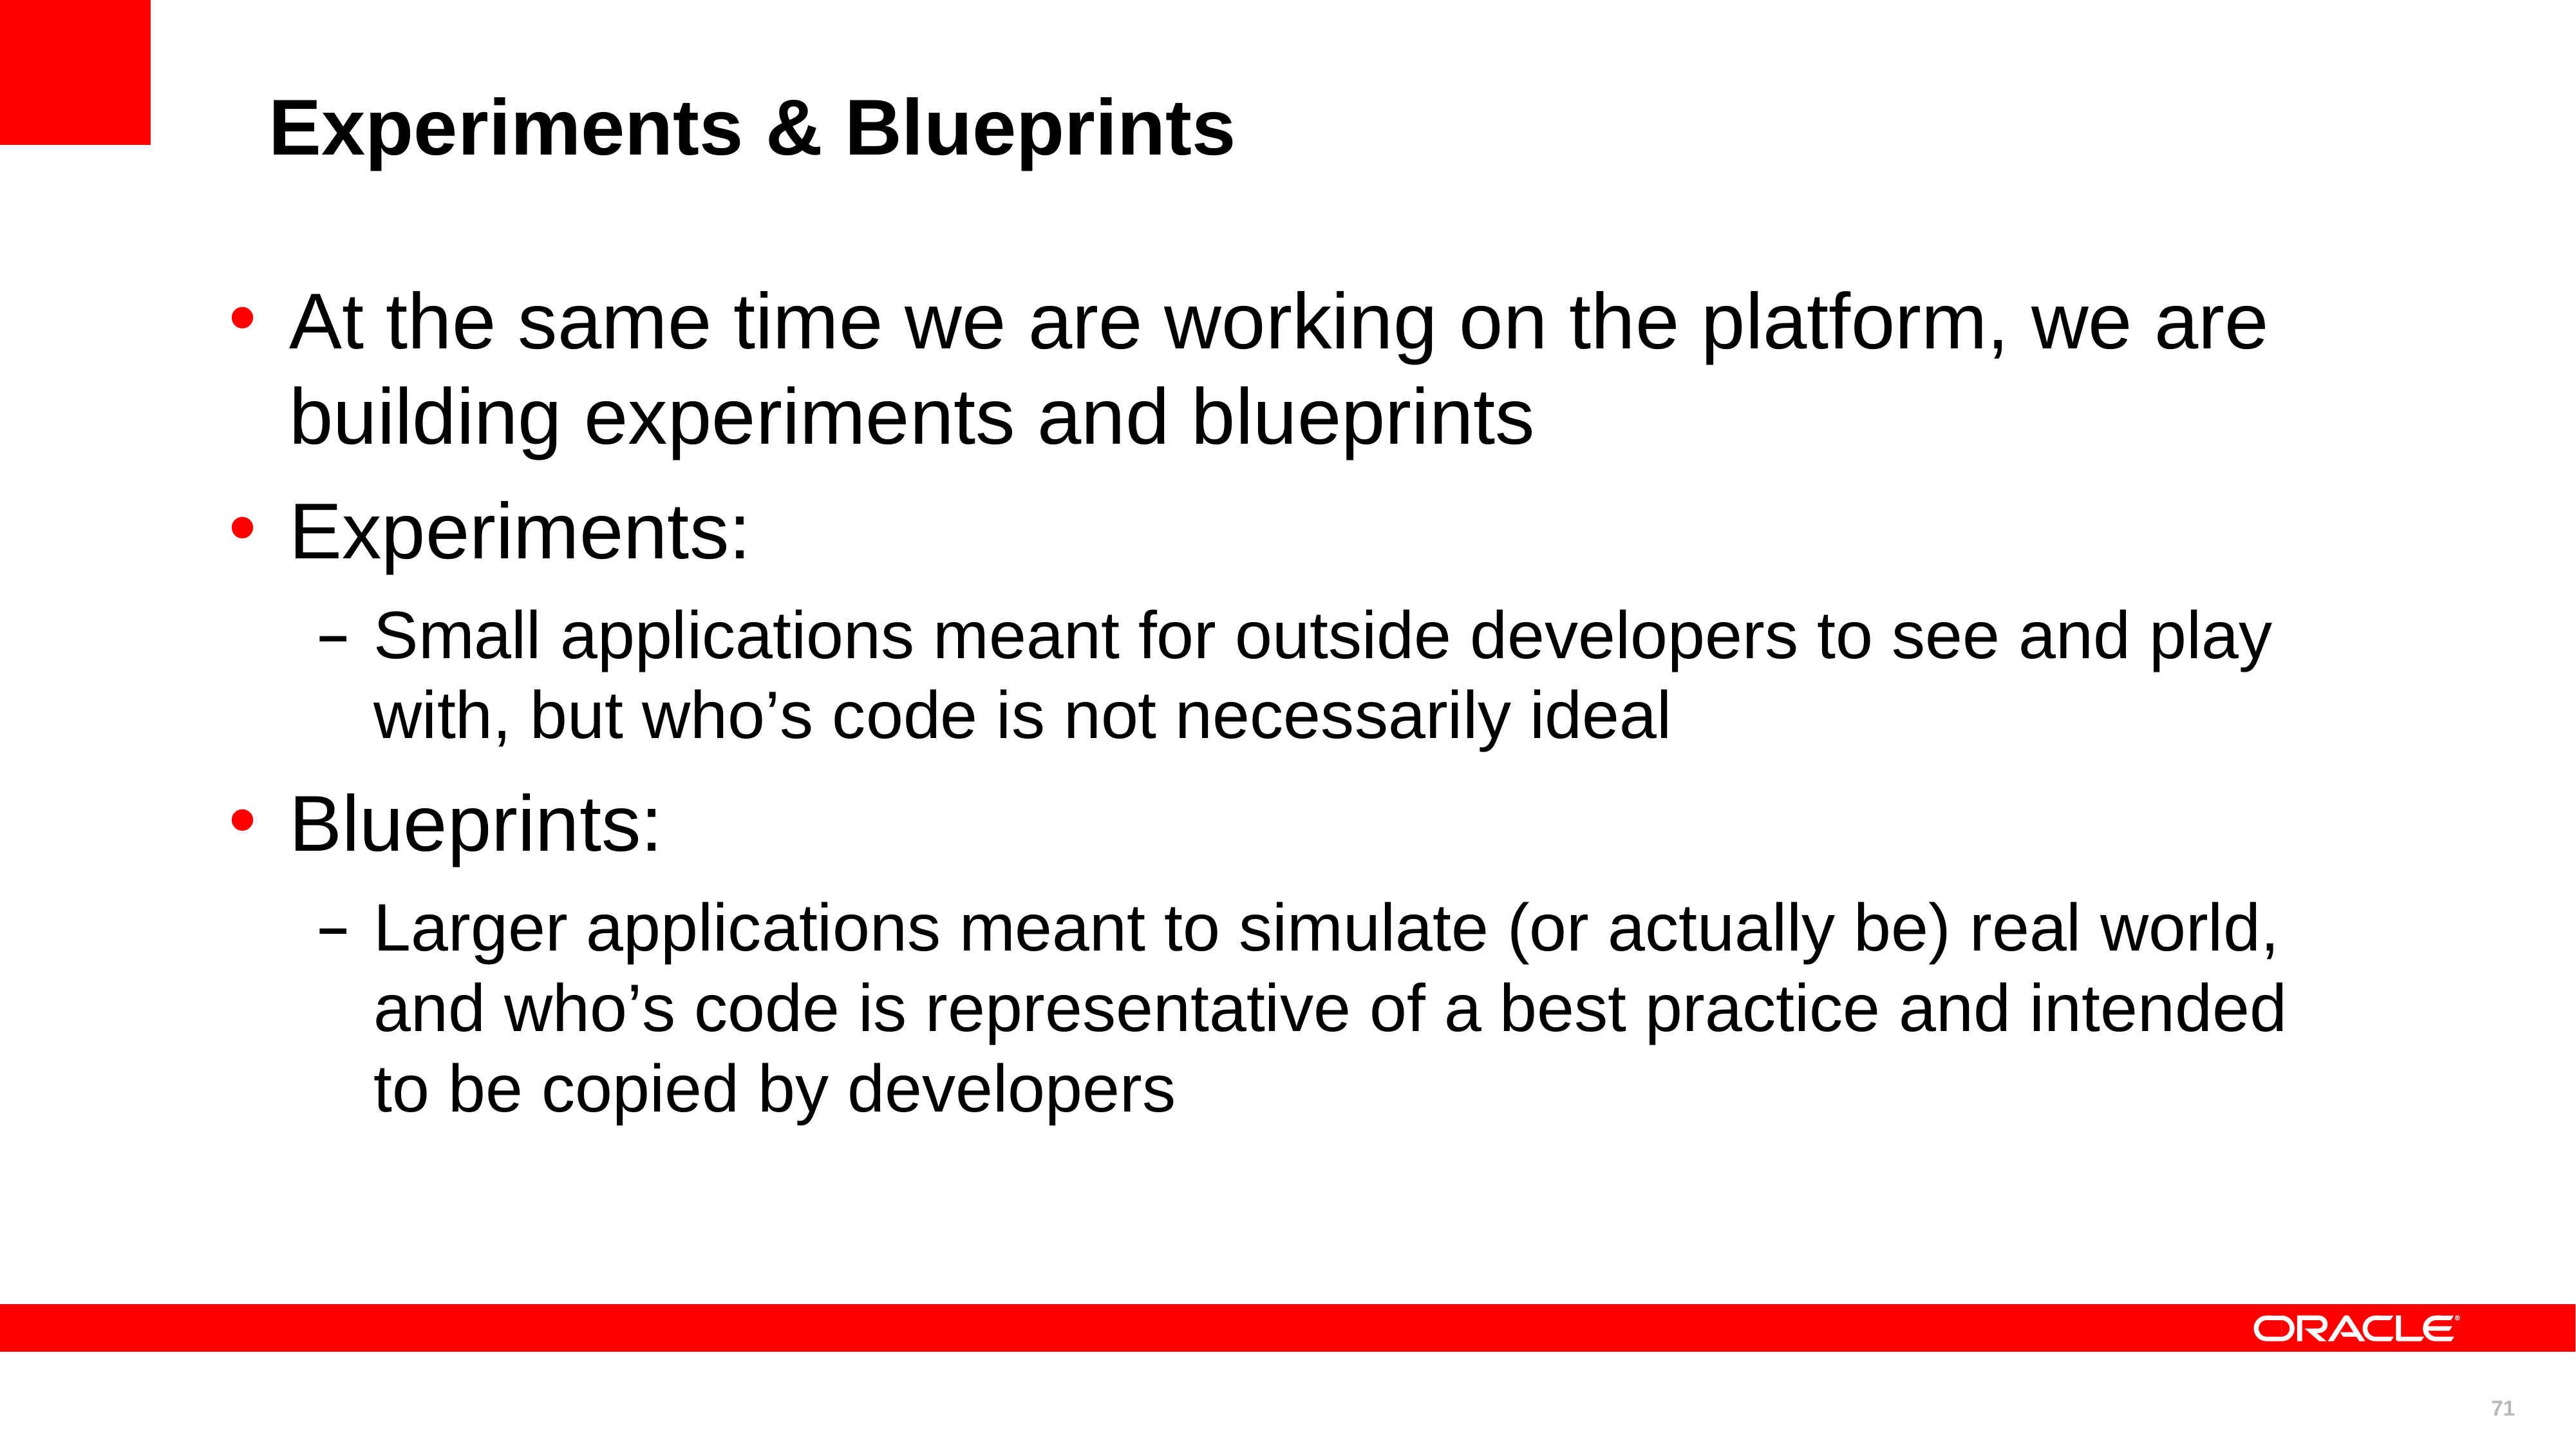

# Experiments & Blueprints
At the same time we are working on the platform, we are building experiments and blueprints
Experiments:
Small applications meant for outside developers to see and play with, but who’s code is not necessarily ideal
Blueprints:
Larger applications meant to simulate (or actually be) real world, and who’s code is representative of a best practice and intended to be copied by developers